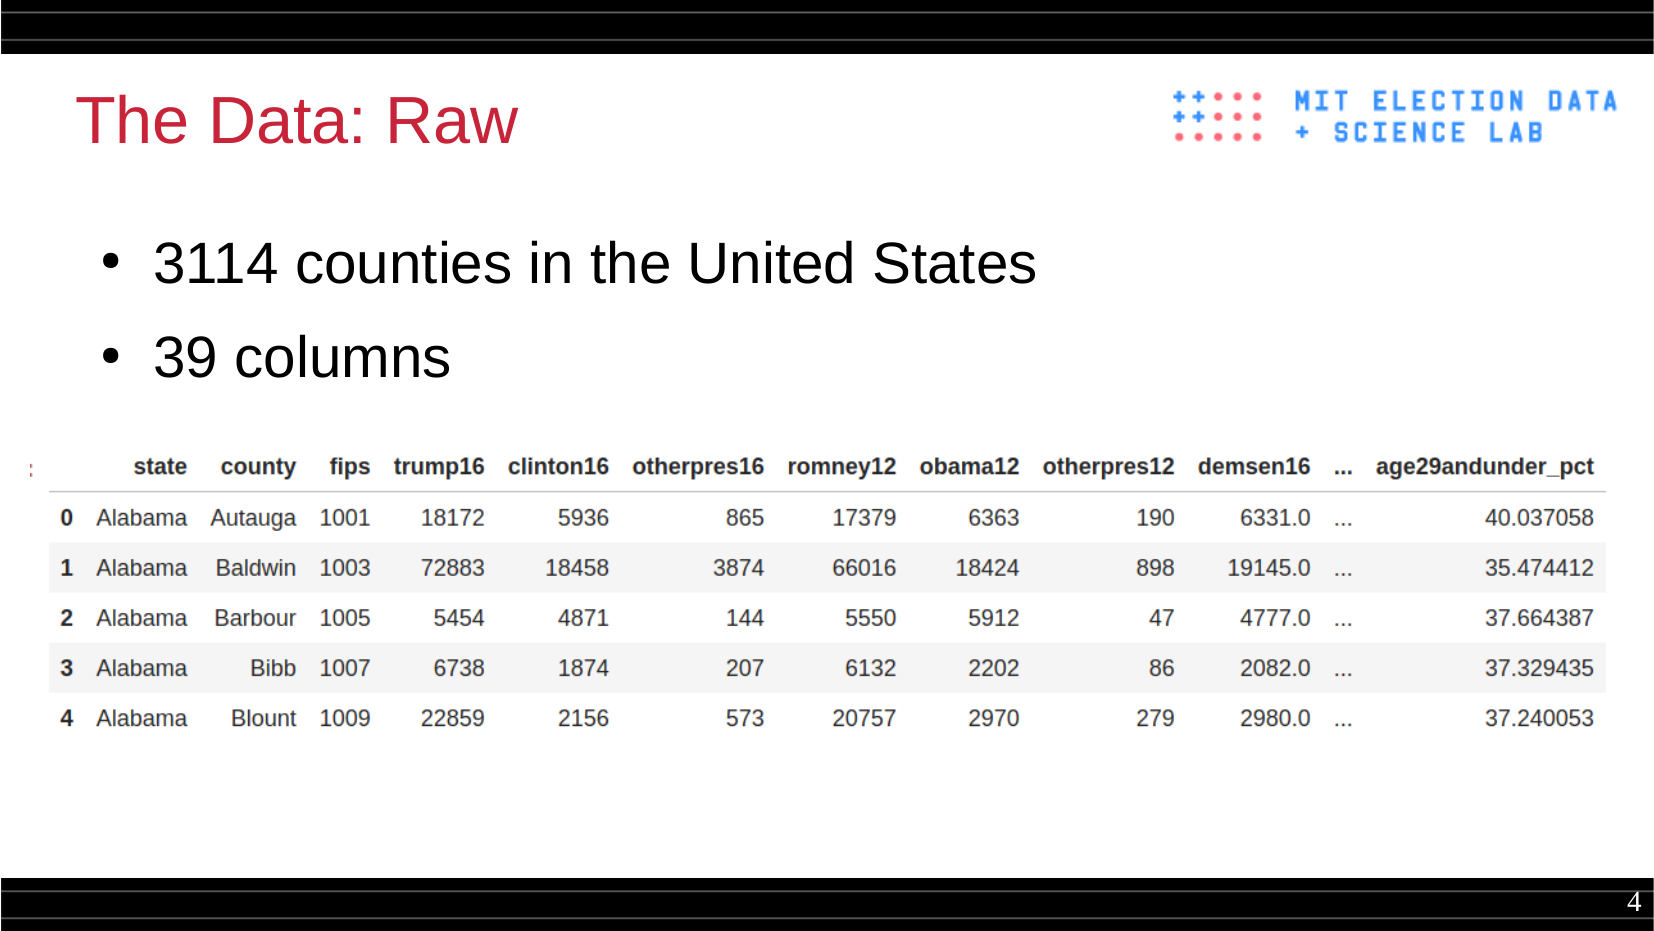

# The Data: Raw
3114 counties in the United States
39 columns